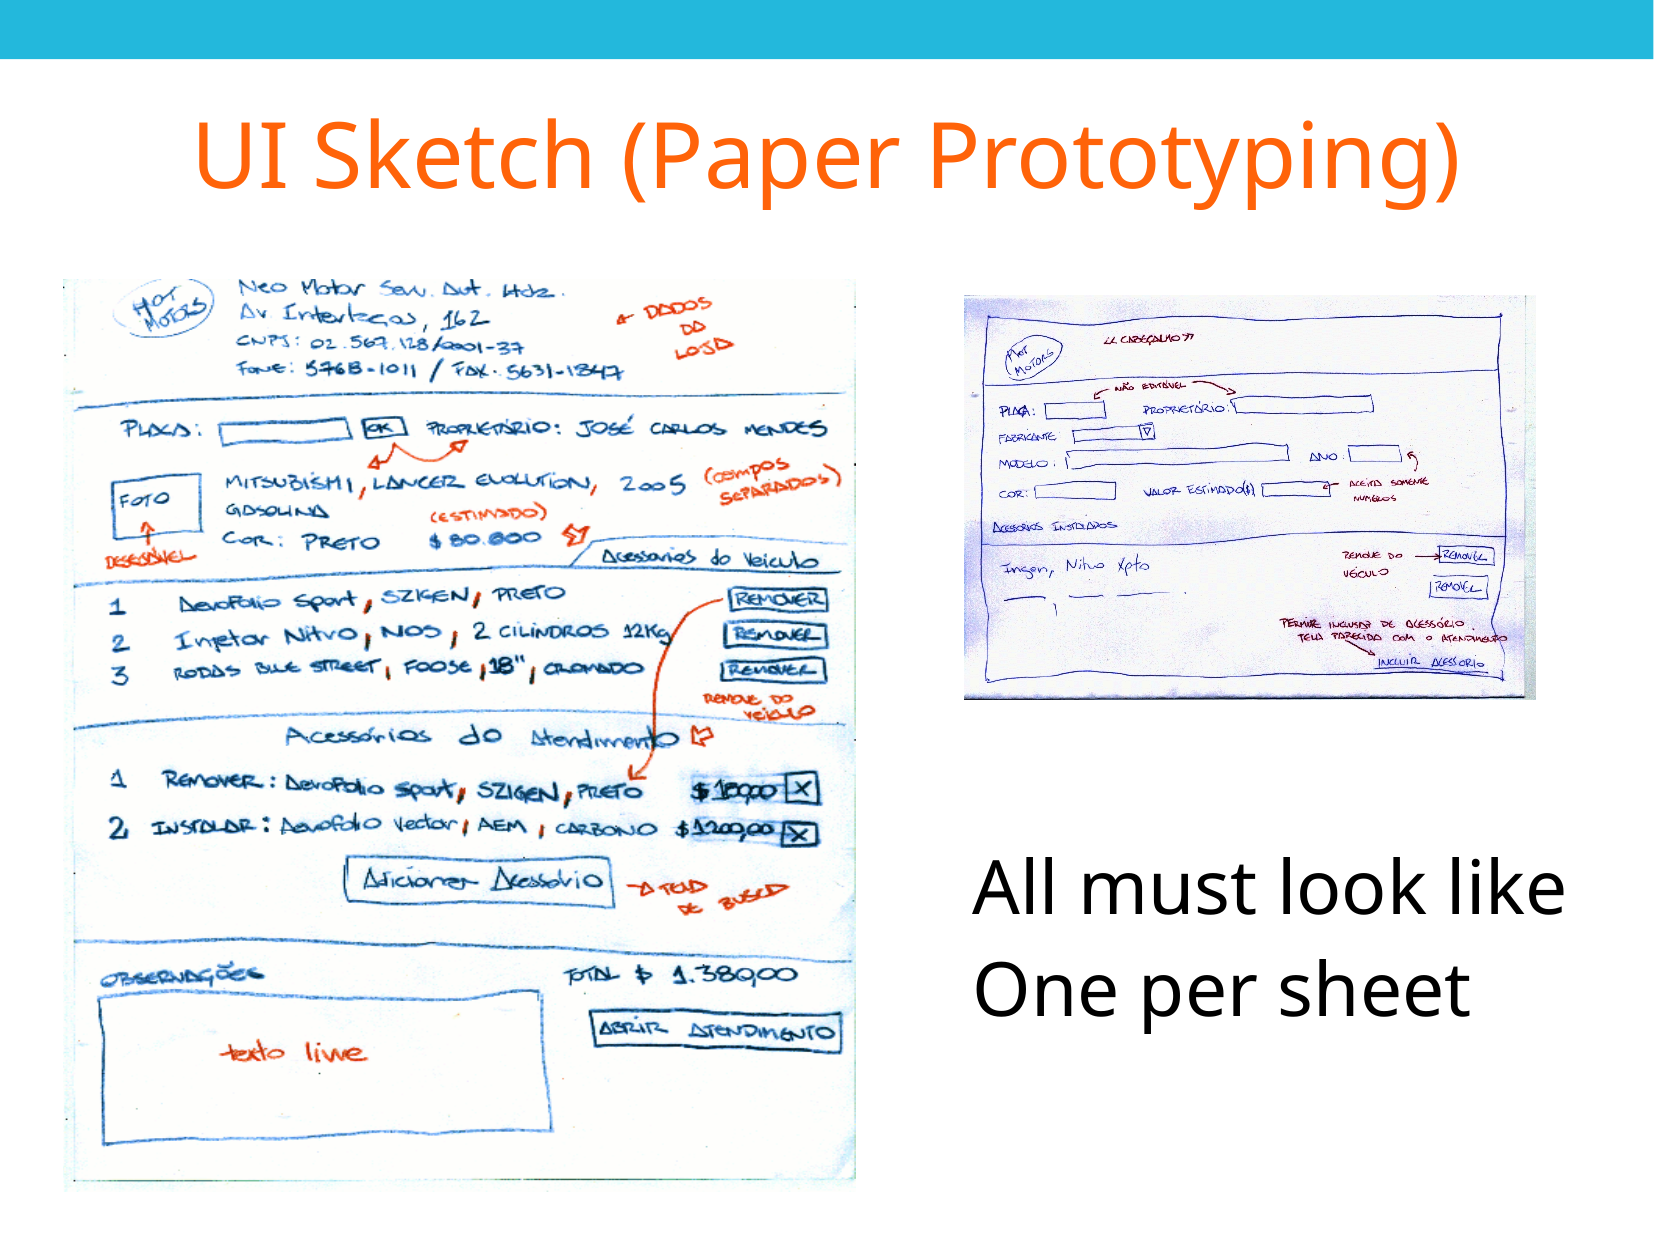

# UI Sketch (Paper Prototyping)
All must look like
One per sheet